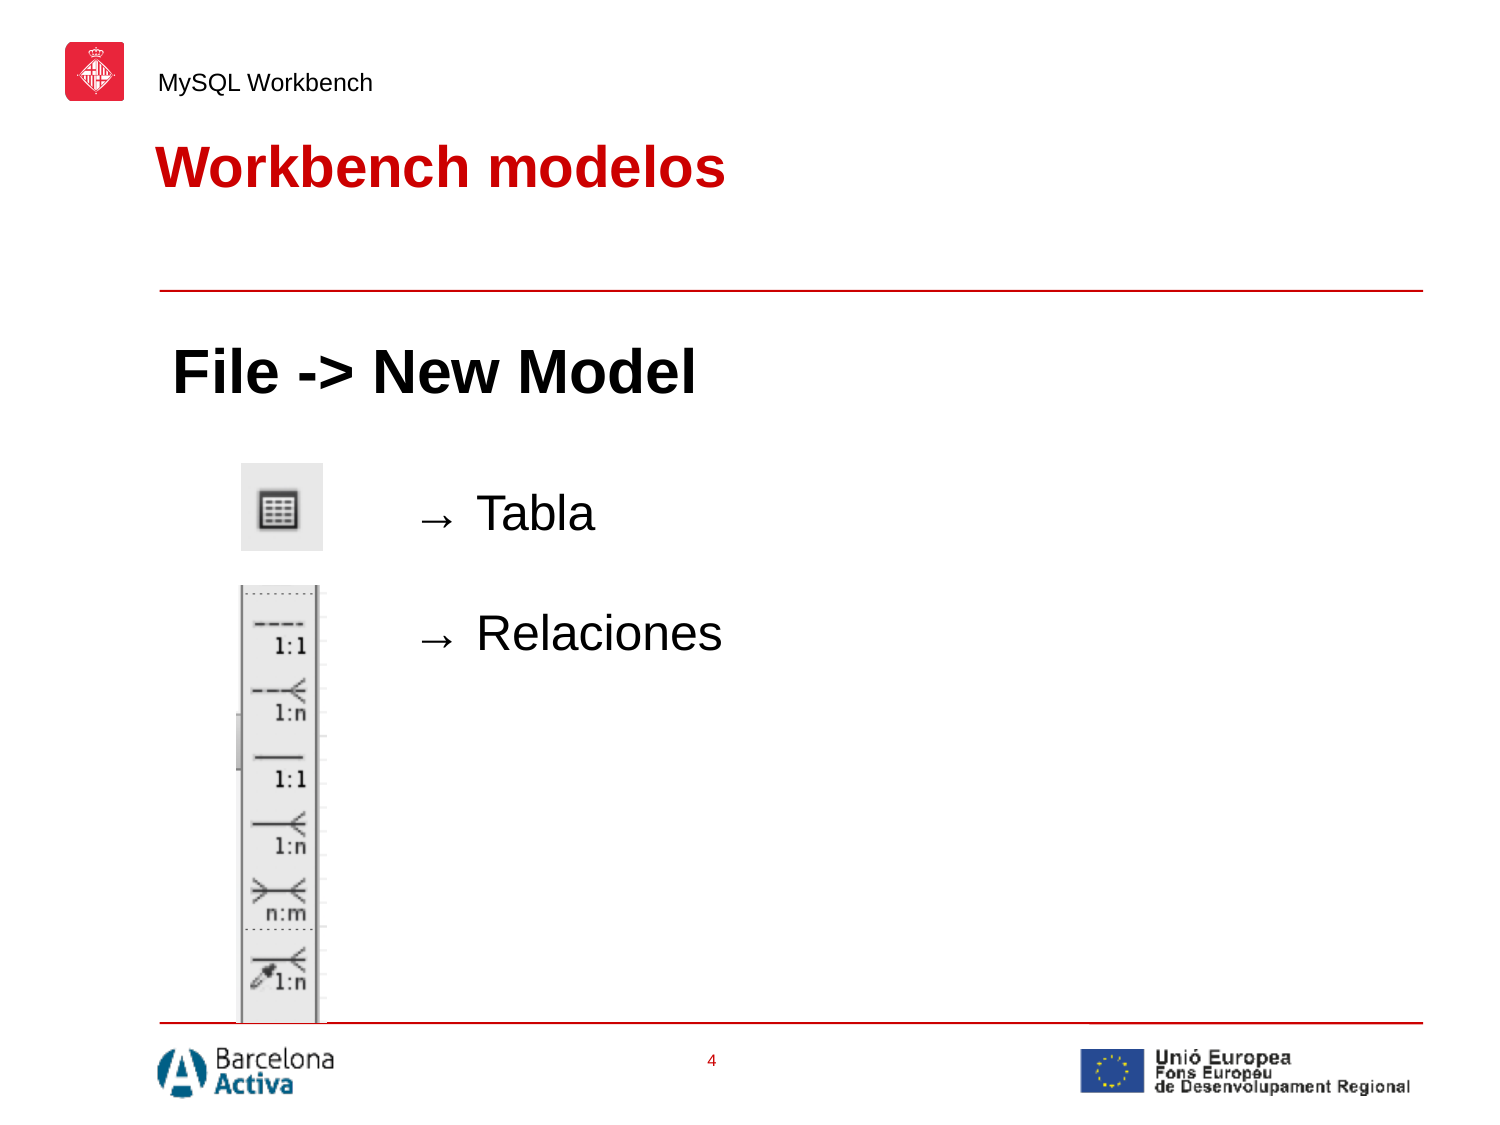

MySQL Workbench
Workbench modelos
File -> New Model
 → Tabla
 → Relaciones